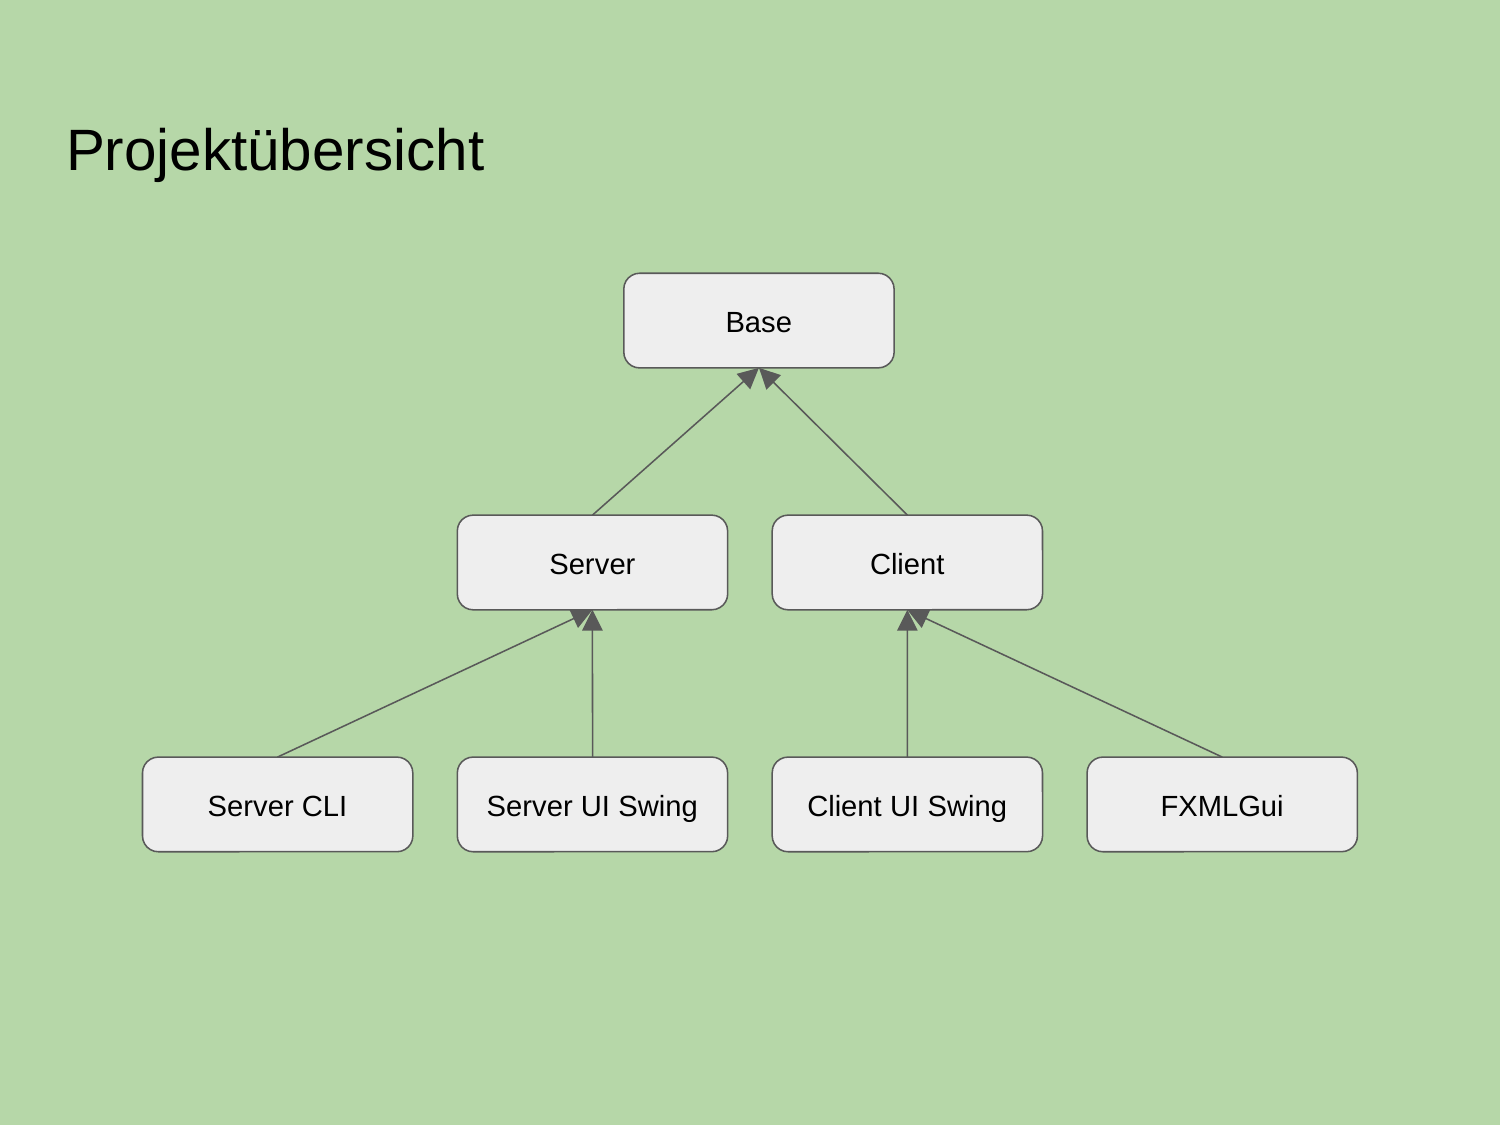

# Projektübersicht
Base
Server
Client
Server CLI
Server UI Swing
Client UI Swing
FXMLGui